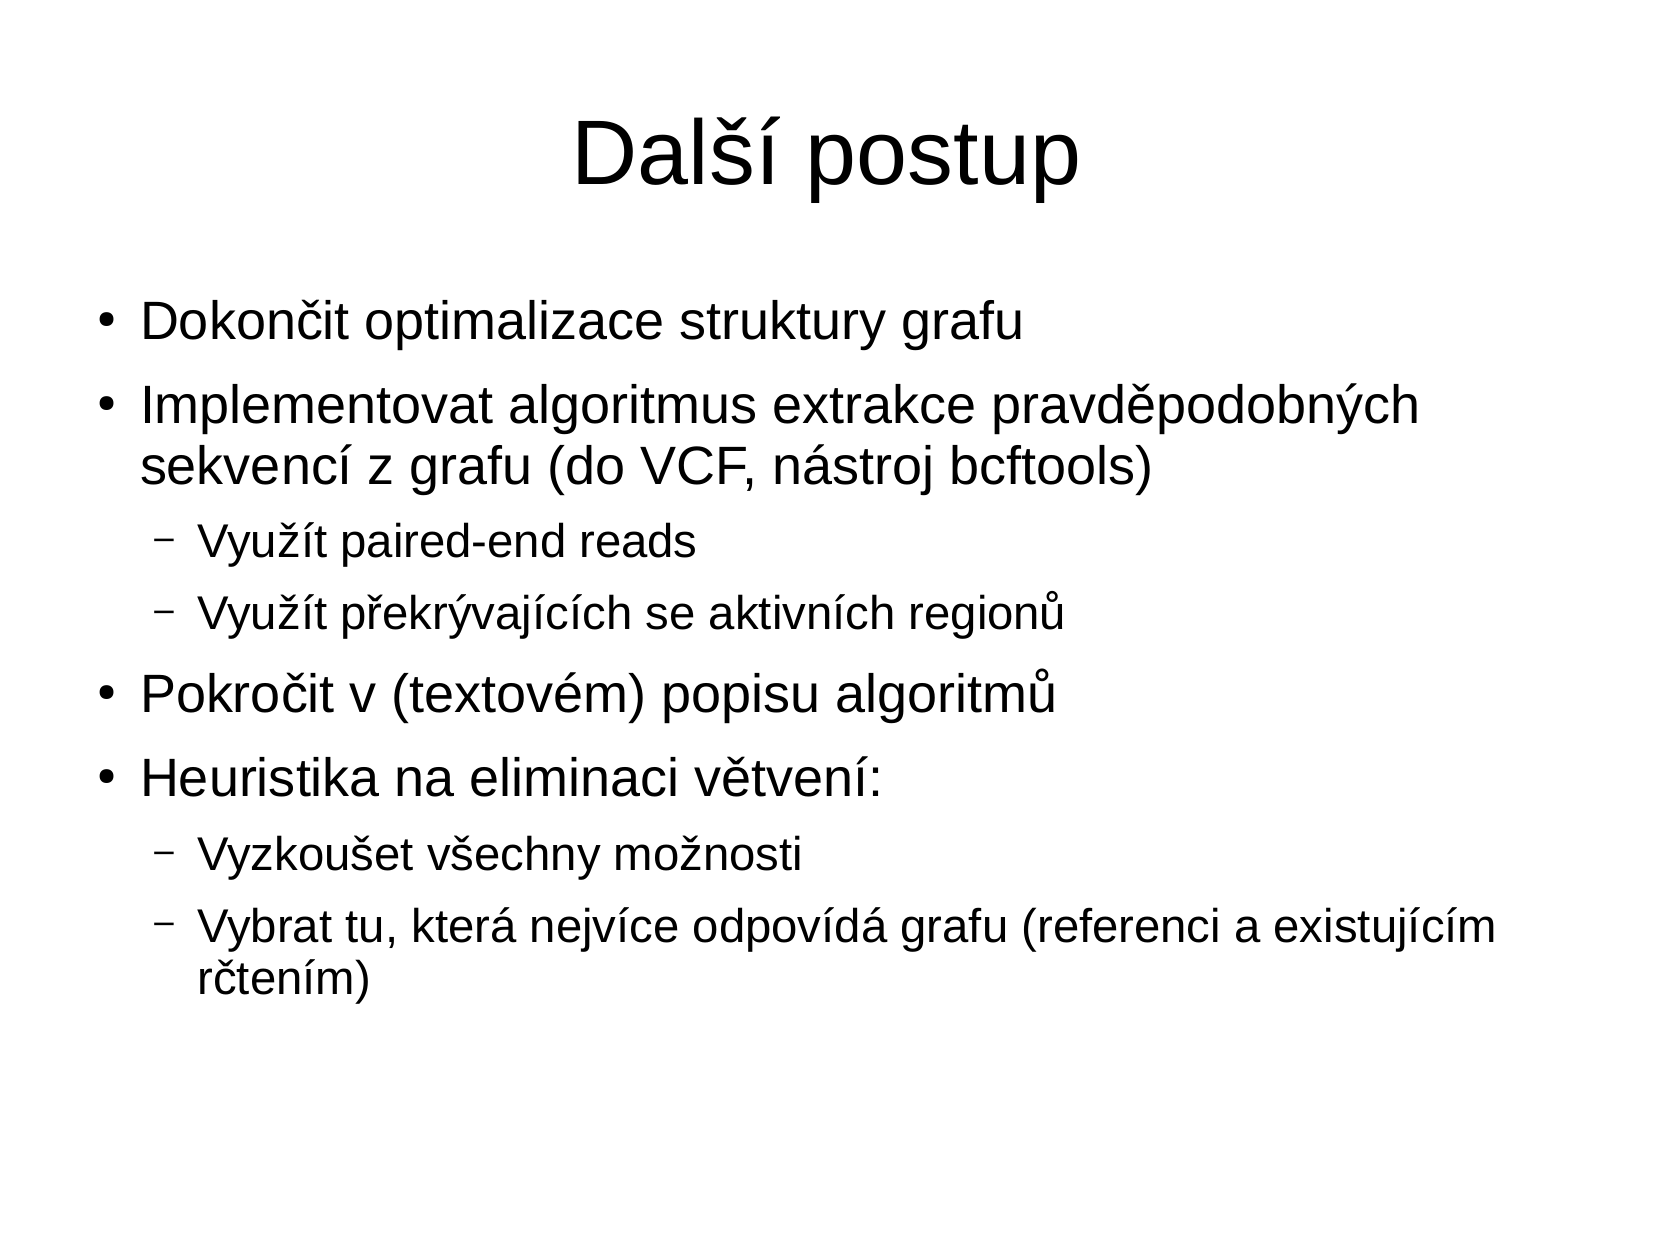

# Další postup
Dokončit optimalizace struktury grafu
Implementovat algoritmus extrakce pravděpodobných sekvencí z grafu (do VCF, nástroj bcftools)
Využít paired-end reads
Využít překrývajících se aktivních regionů
Pokročit v (textovém) popisu algoritmů
Heuristika na eliminaci větvení:
Vyzkoušet všechny možnosti
Vybrat tu, která nejvíce odpovídá grafu (referenci a existujícím rčtením)